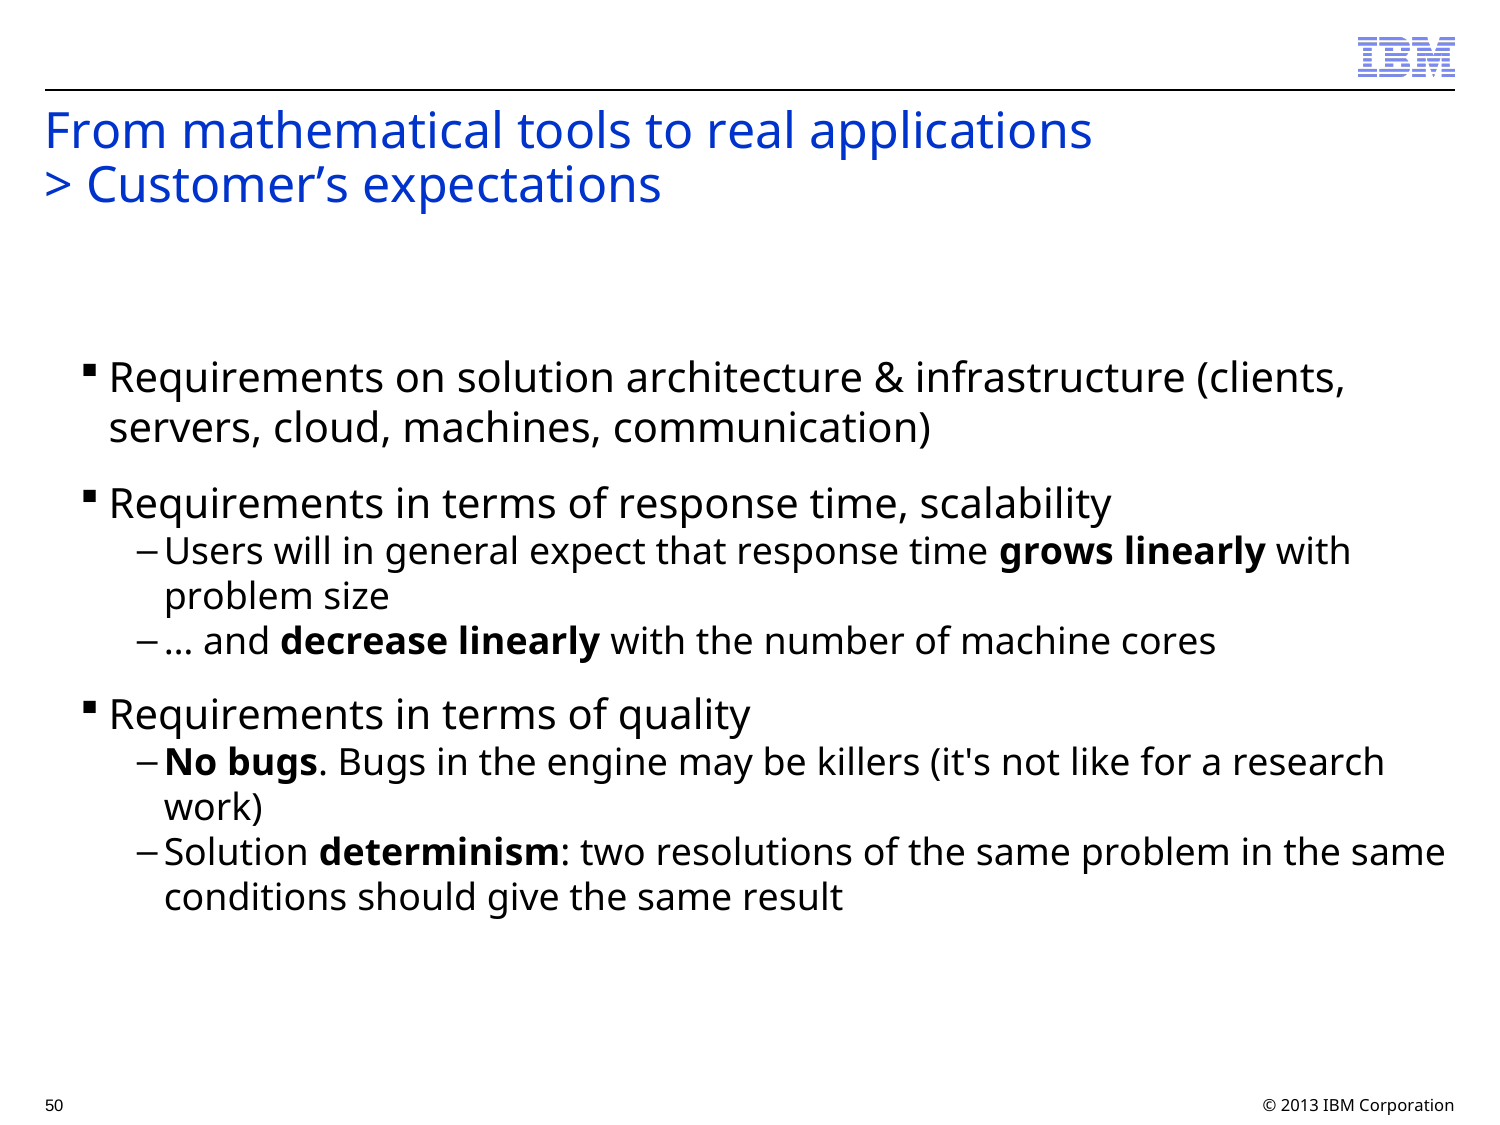

# From mathematical tools to real applications > Customer’s expectations
Requirements on solution architecture & infrastructure (clients, servers, cloud, machines, communication)
Requirements in terms of response time, scalability
Users will in general expect that response time grows linearly with problem size
… and decrease linearly with the number of machine cores
Requirements in terms of quality
No bugs. Bugs in the engine may be killers (it's not like for a research work)
Solution determinism: two resolutions of the same problem in the same conditions should give the same result
50